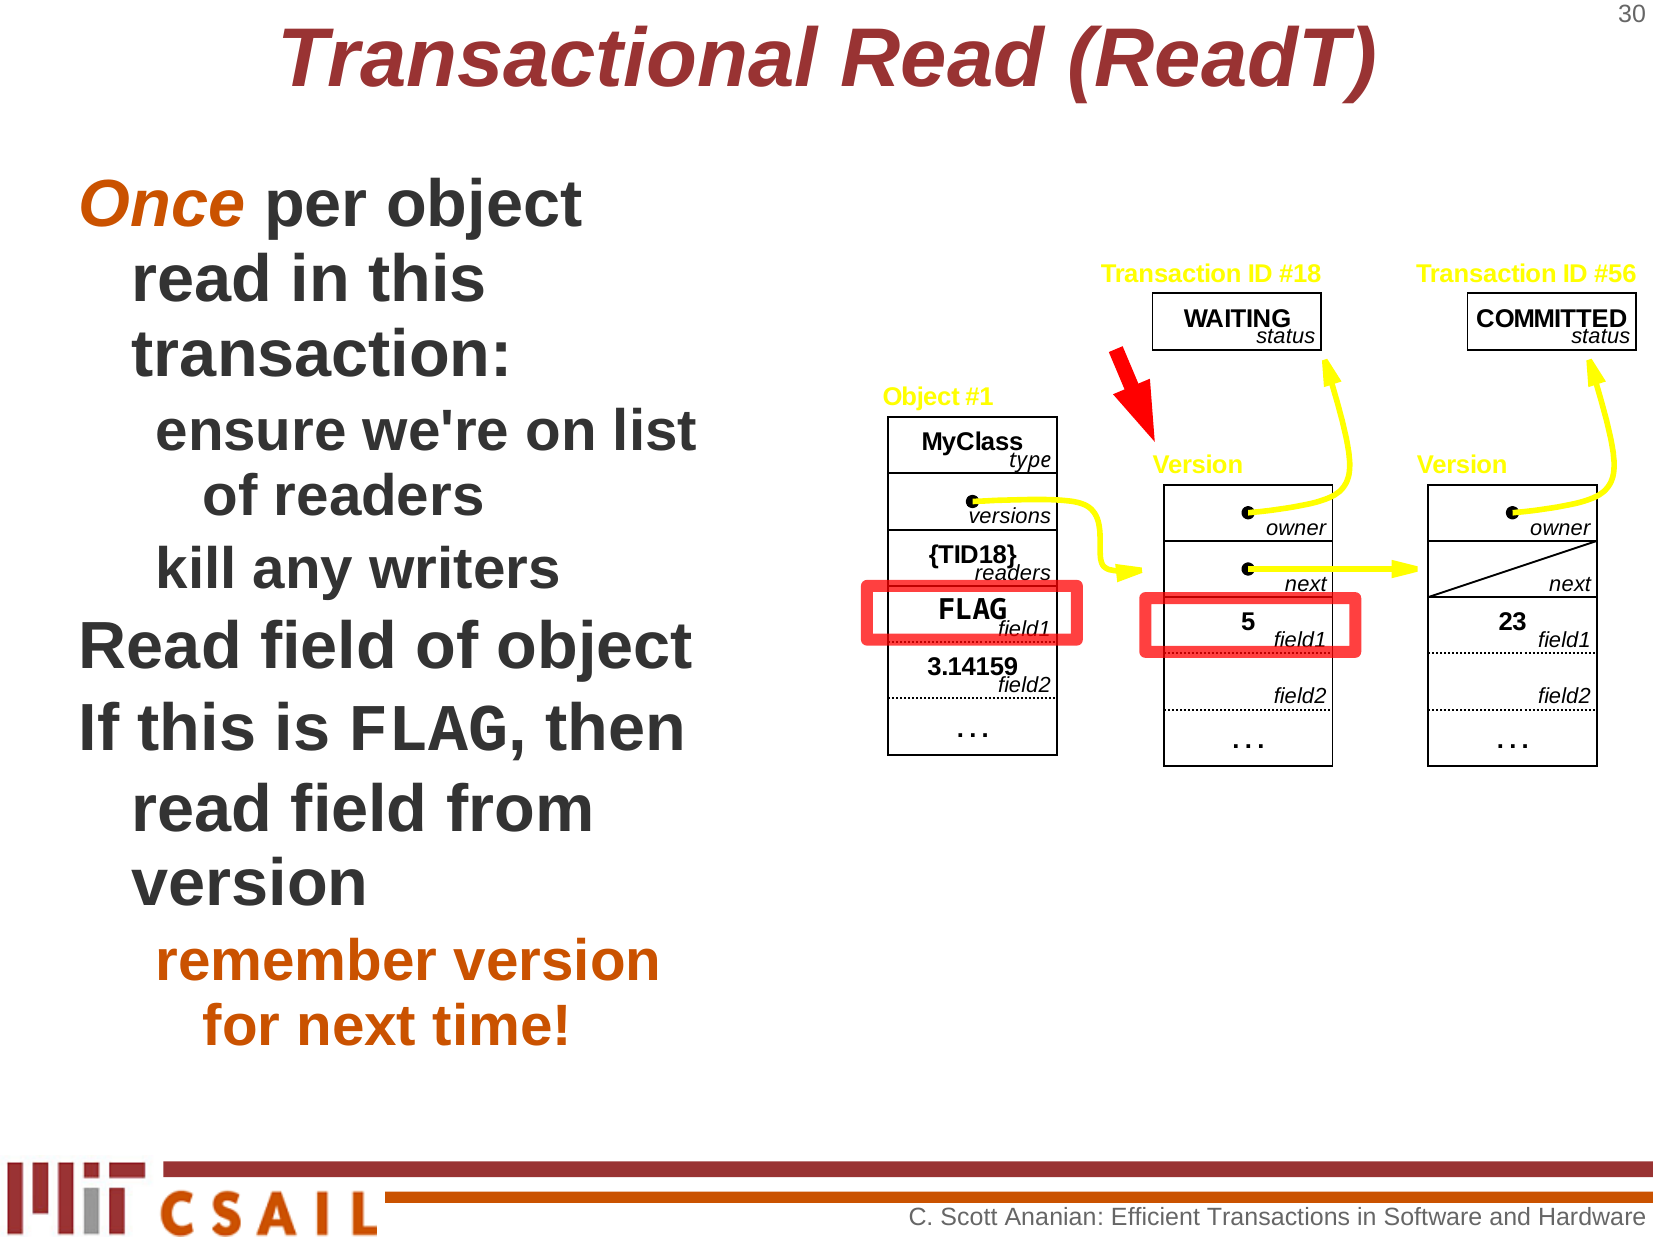

# Transactional Read (ReadT)
Once per object read in this transaction:
ensure we're on list of readers
kill any writers
Read field of object
If this is FLAG, then read field from version
remember version for next time!